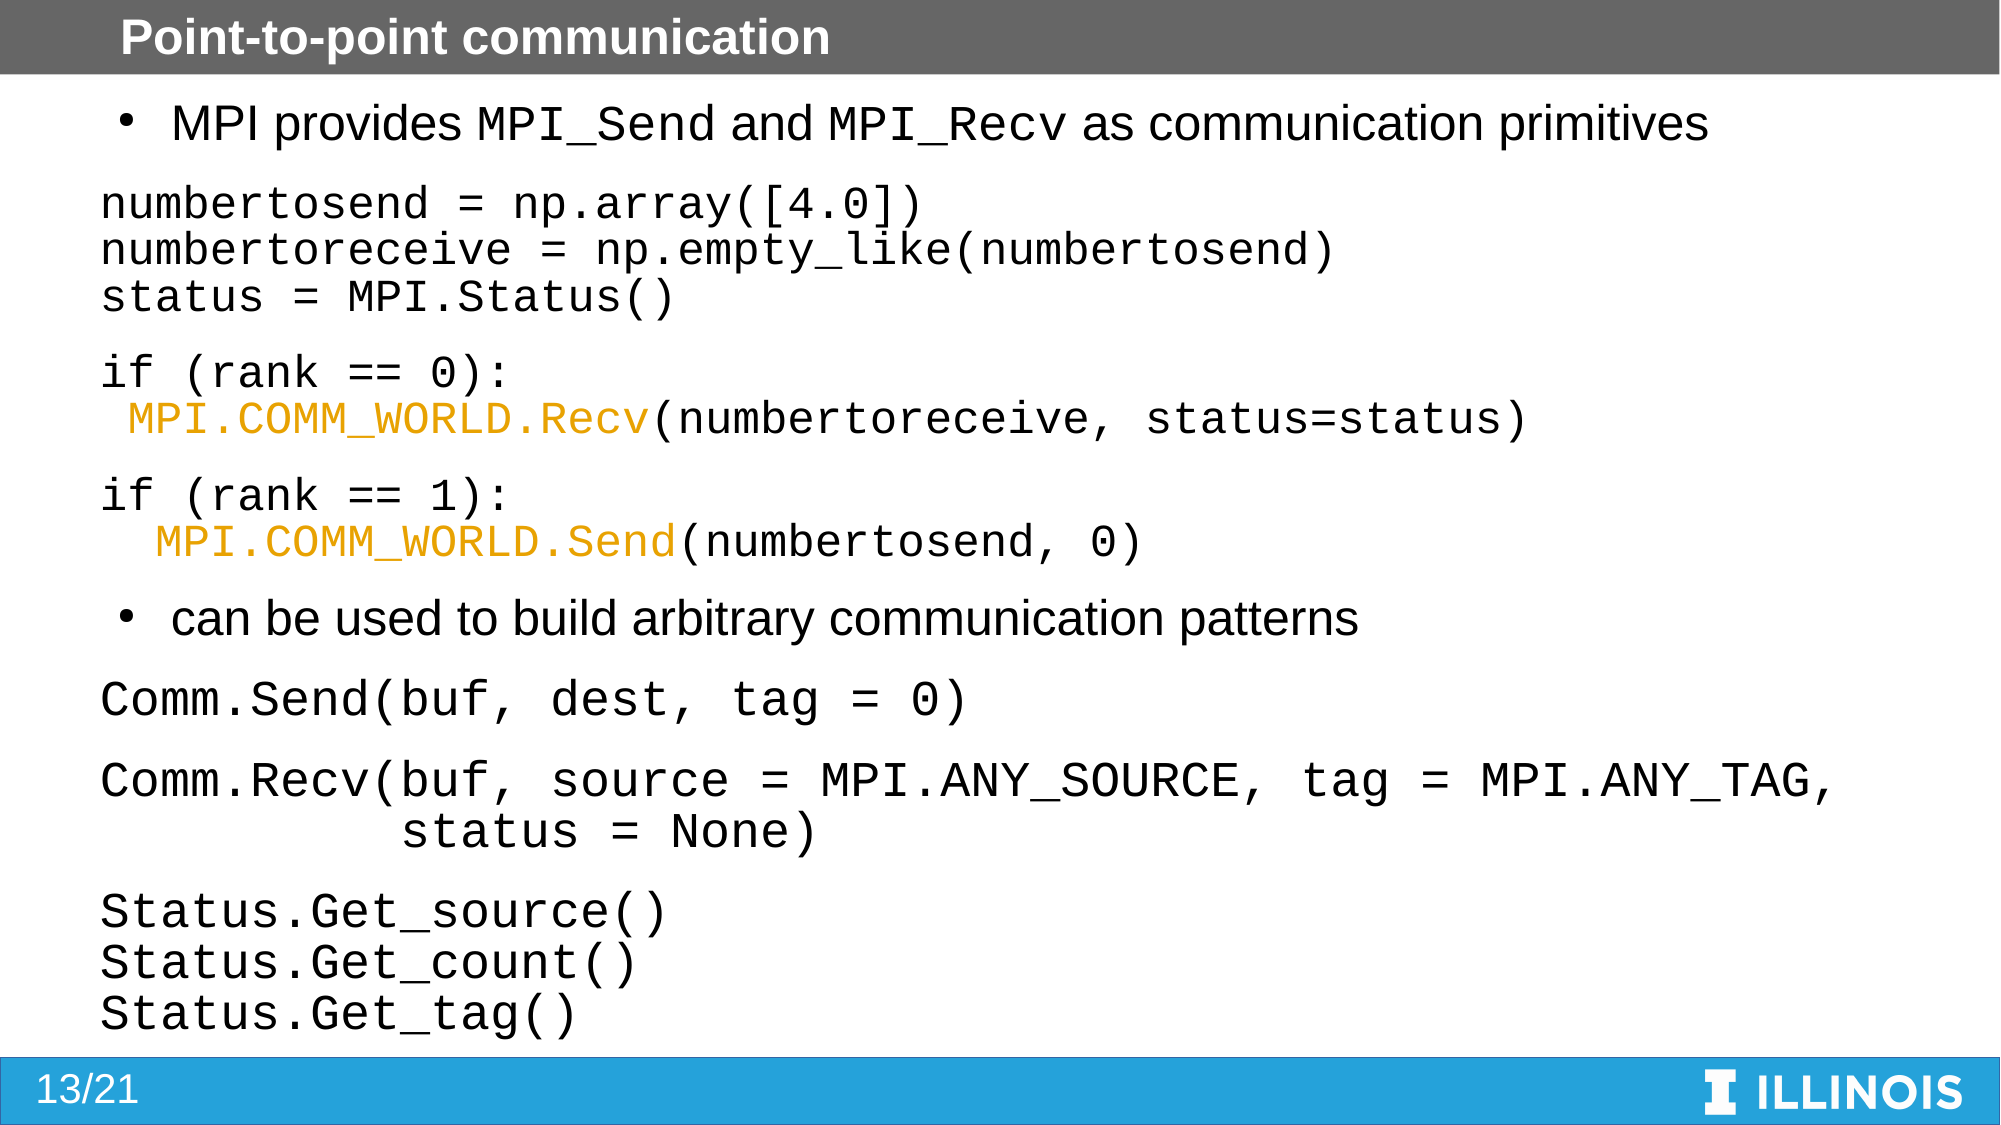

# Point-to-point communication
MPI provides MPI_Send and MPI_Recv as communication primitives
numbertosend = np.array([4.0])
numbertoreceive = np.empty_like(numbertosend)
status = MPI.Status()
if (rank == 0):
 MPI.COMM_WORLD.Recv(numbertoreceive, status=status)
if (rank == 1):
 MPI.COMM_WORLD.Send(numbertosend, 0)
can be used to build arbitrary communication patterns
Comm.Send(buf, dest, tag = 0)
Comm.Recv(buf, source = MPI.ANY_SOURCE, tag = MPI.ANY_TAG,
 status = None)
Status.Get_source()
Status.Get_count()
Status.Get_tag()